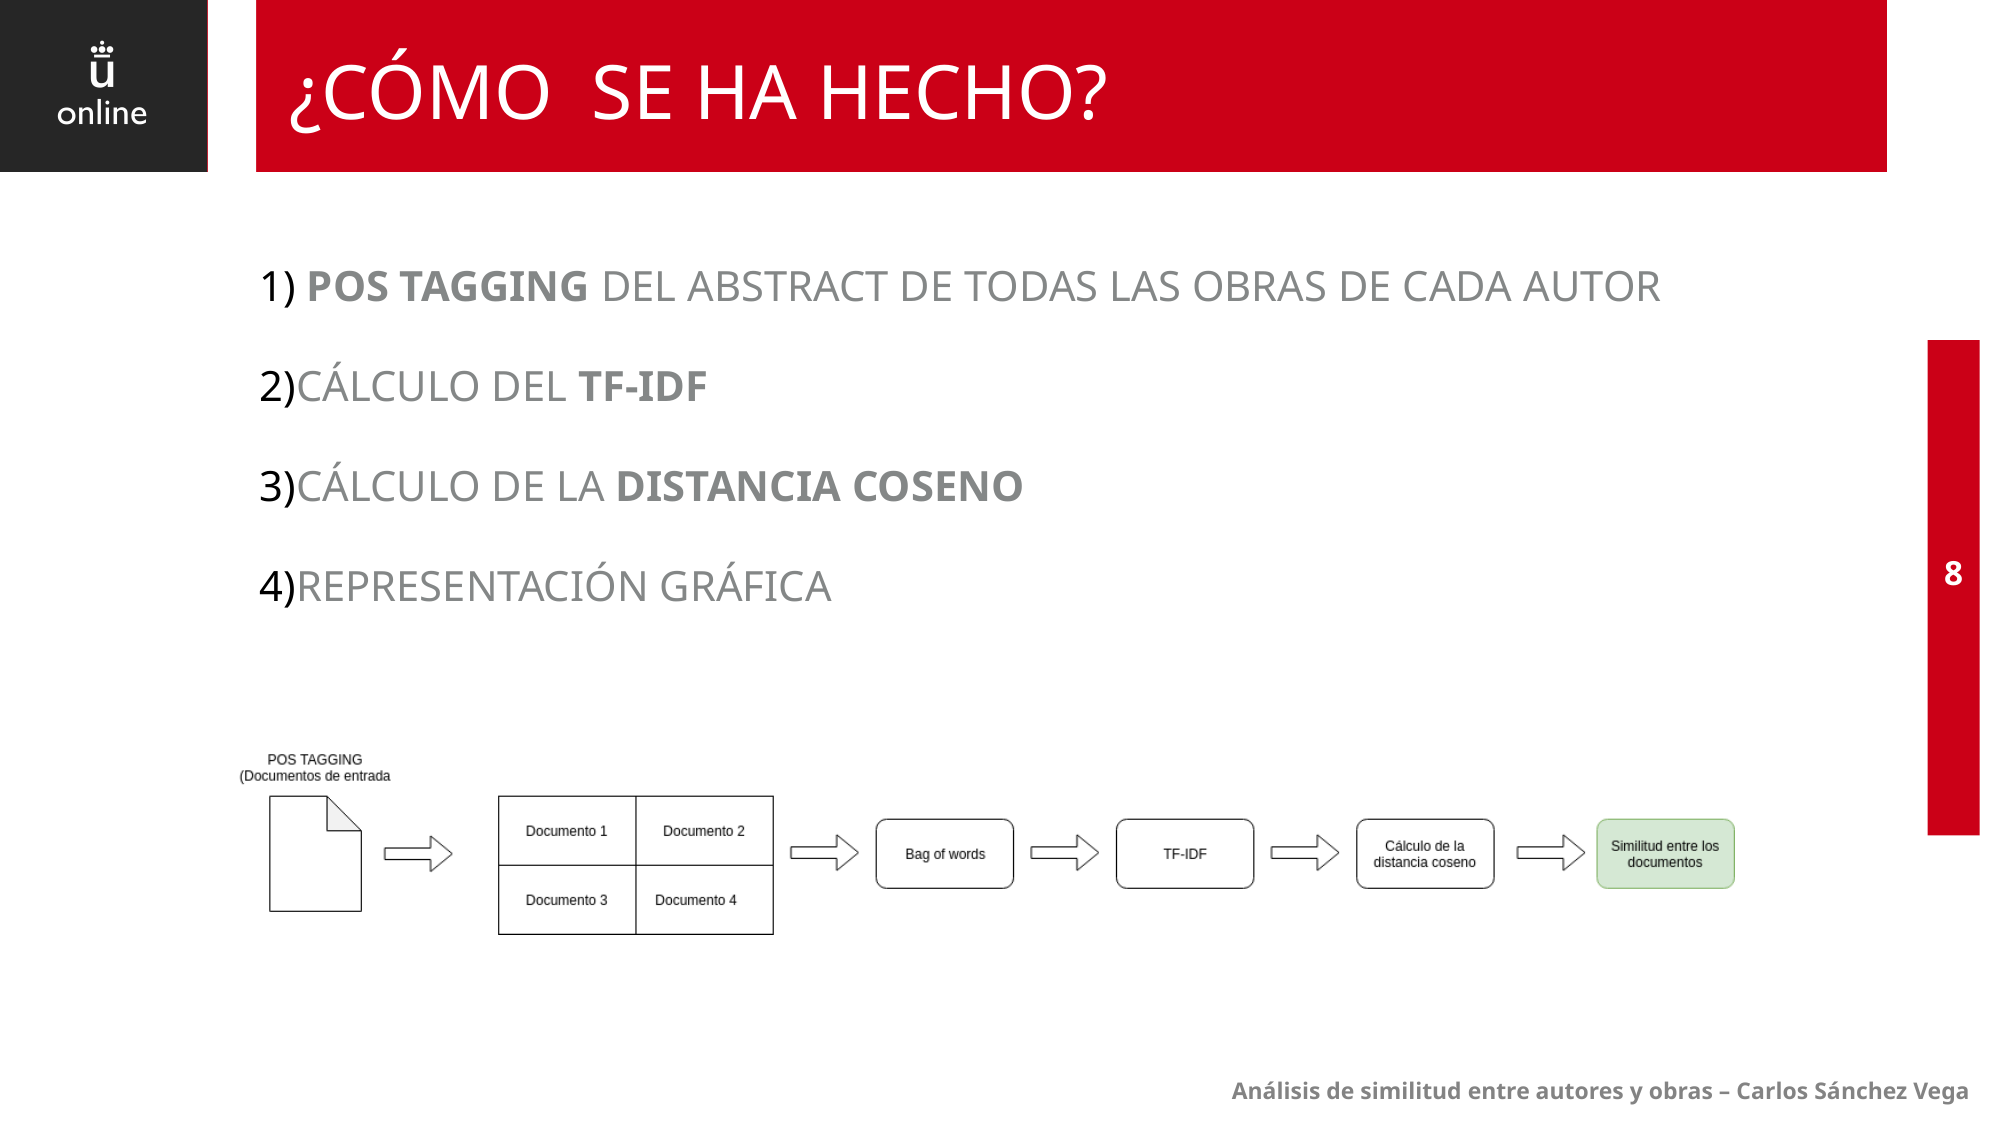

# ¿CÓMO SE HA HECHO?
 Pos tagging del abstract de todas las obras de cada autor
cálculo del tf-idf
Cálculo de la distancia cosEno
Representación gráfica
Análisis de similitud entre autores y obras – Carlos Sánchez Vega